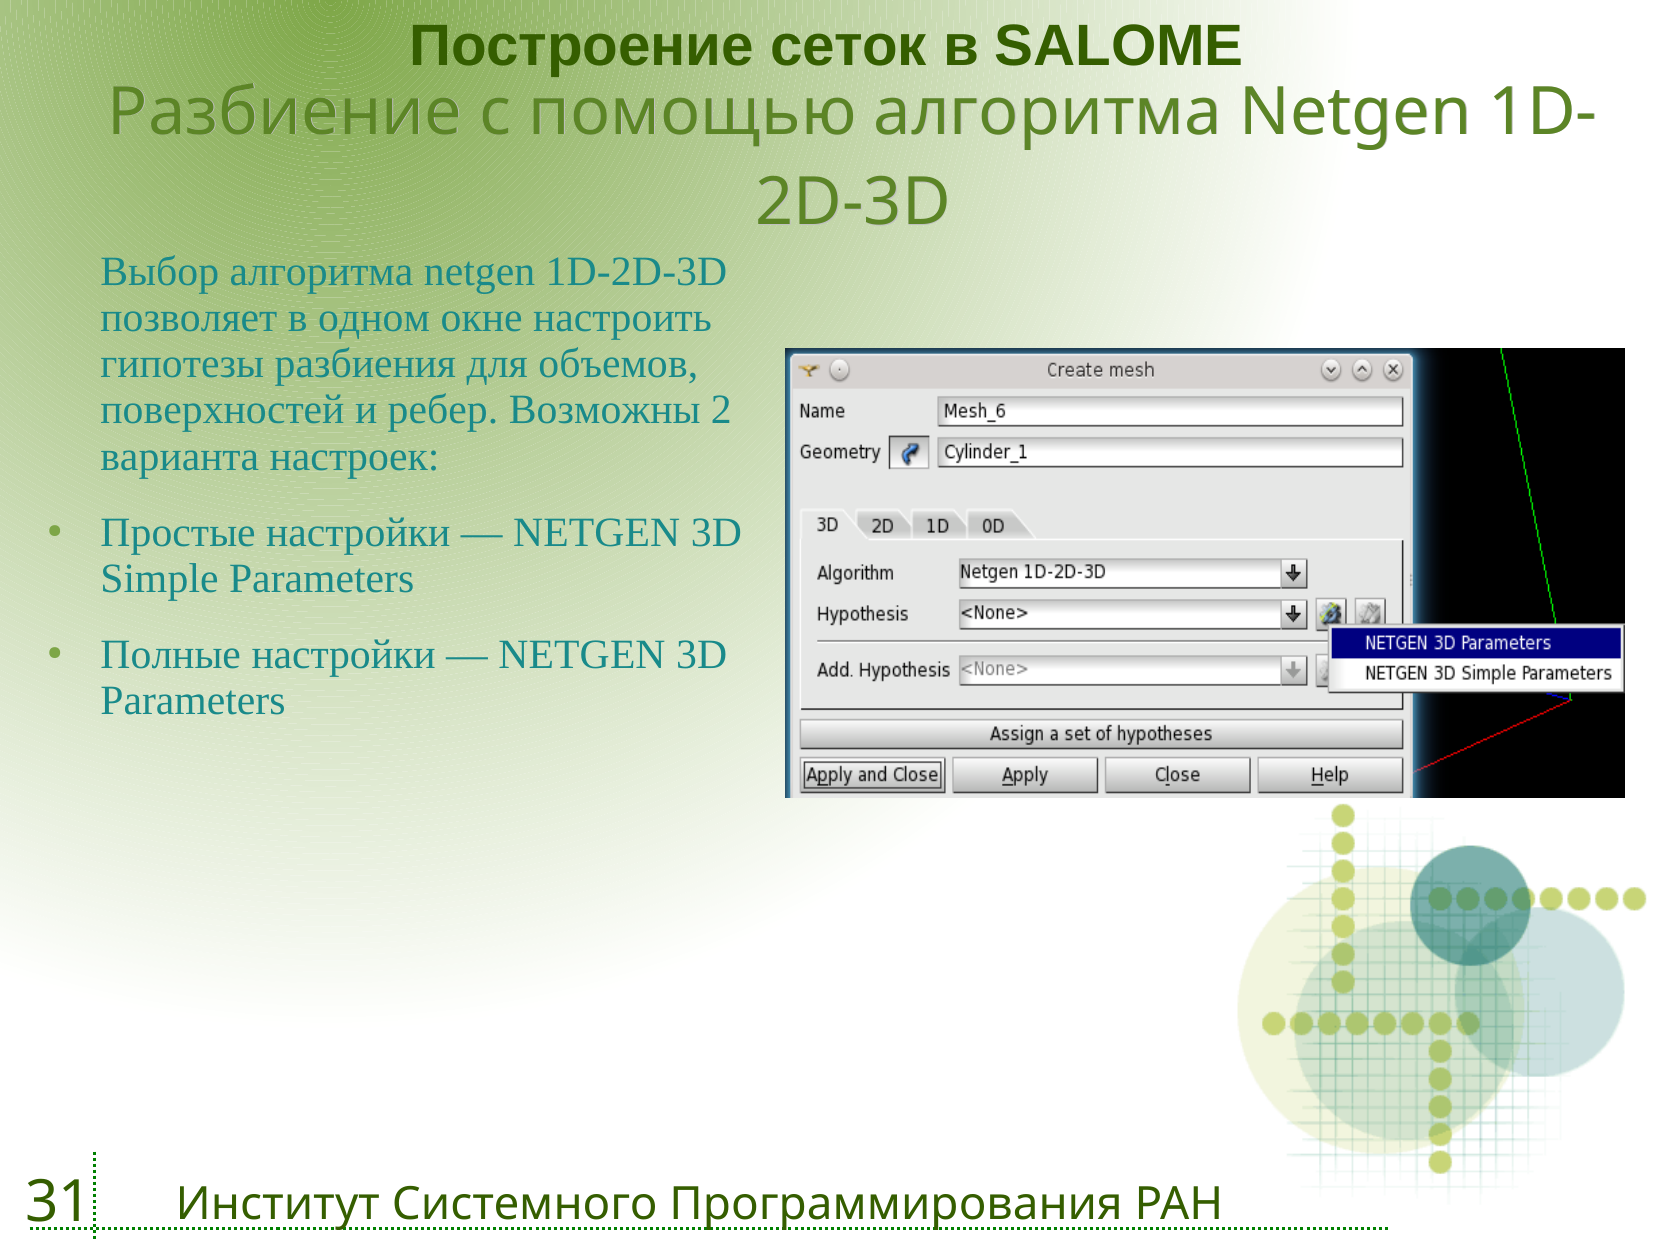

# Разбиение с помощью алгоритма Netgen 1D-2D-3D
Выбор алгоритма netgen 1D-2D-3D позволяет в одном окне настроить гипотезы разбиения для объемов, поверхностей и ребер. Возможны 2 варианта настроек:
Простые настройки — NETGEN 3D Simple Parameters
Полные настройки — NETGEN 3D Parameters